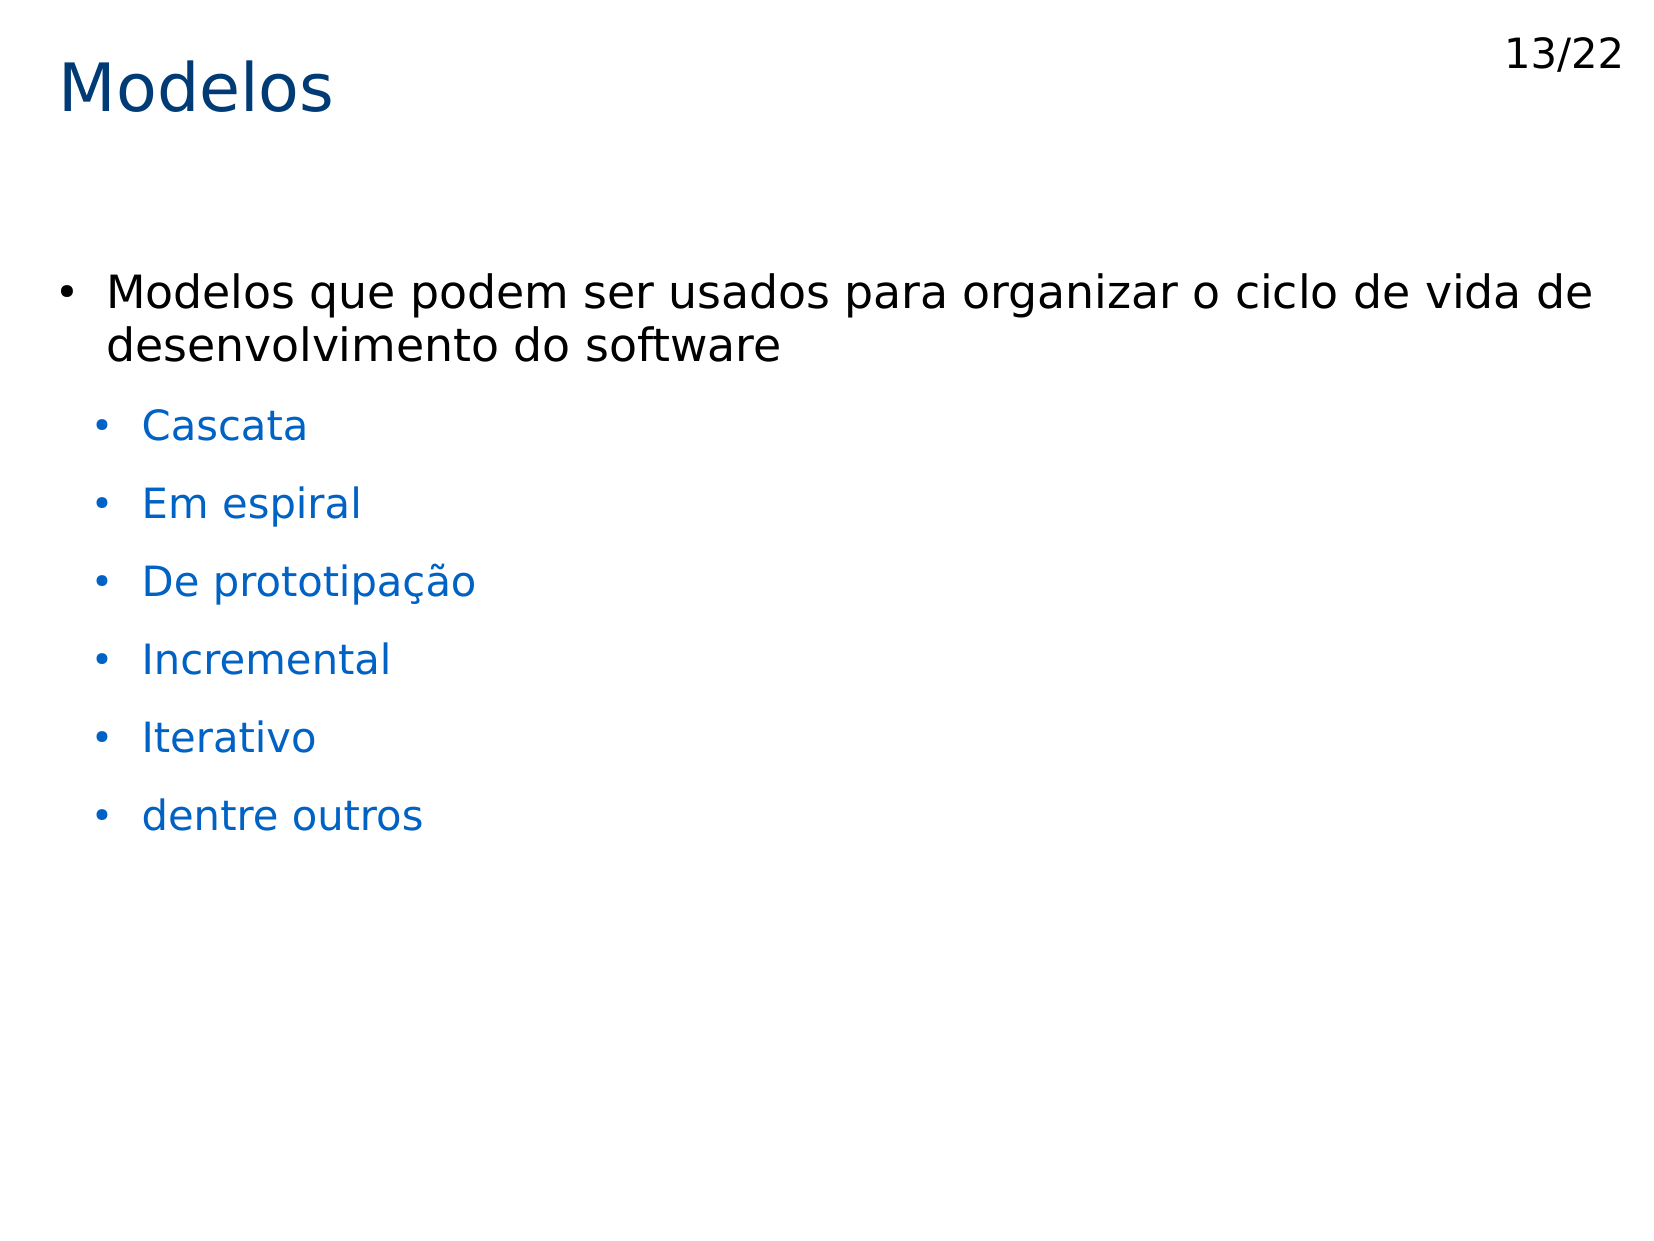

# Modelos
13
Modelos que podem ser usados para organizar o ciclo de vida de desenvolvimento do software
Cascata
Em espiral
De prototipação
Incremental
Iterativo
dentre outros